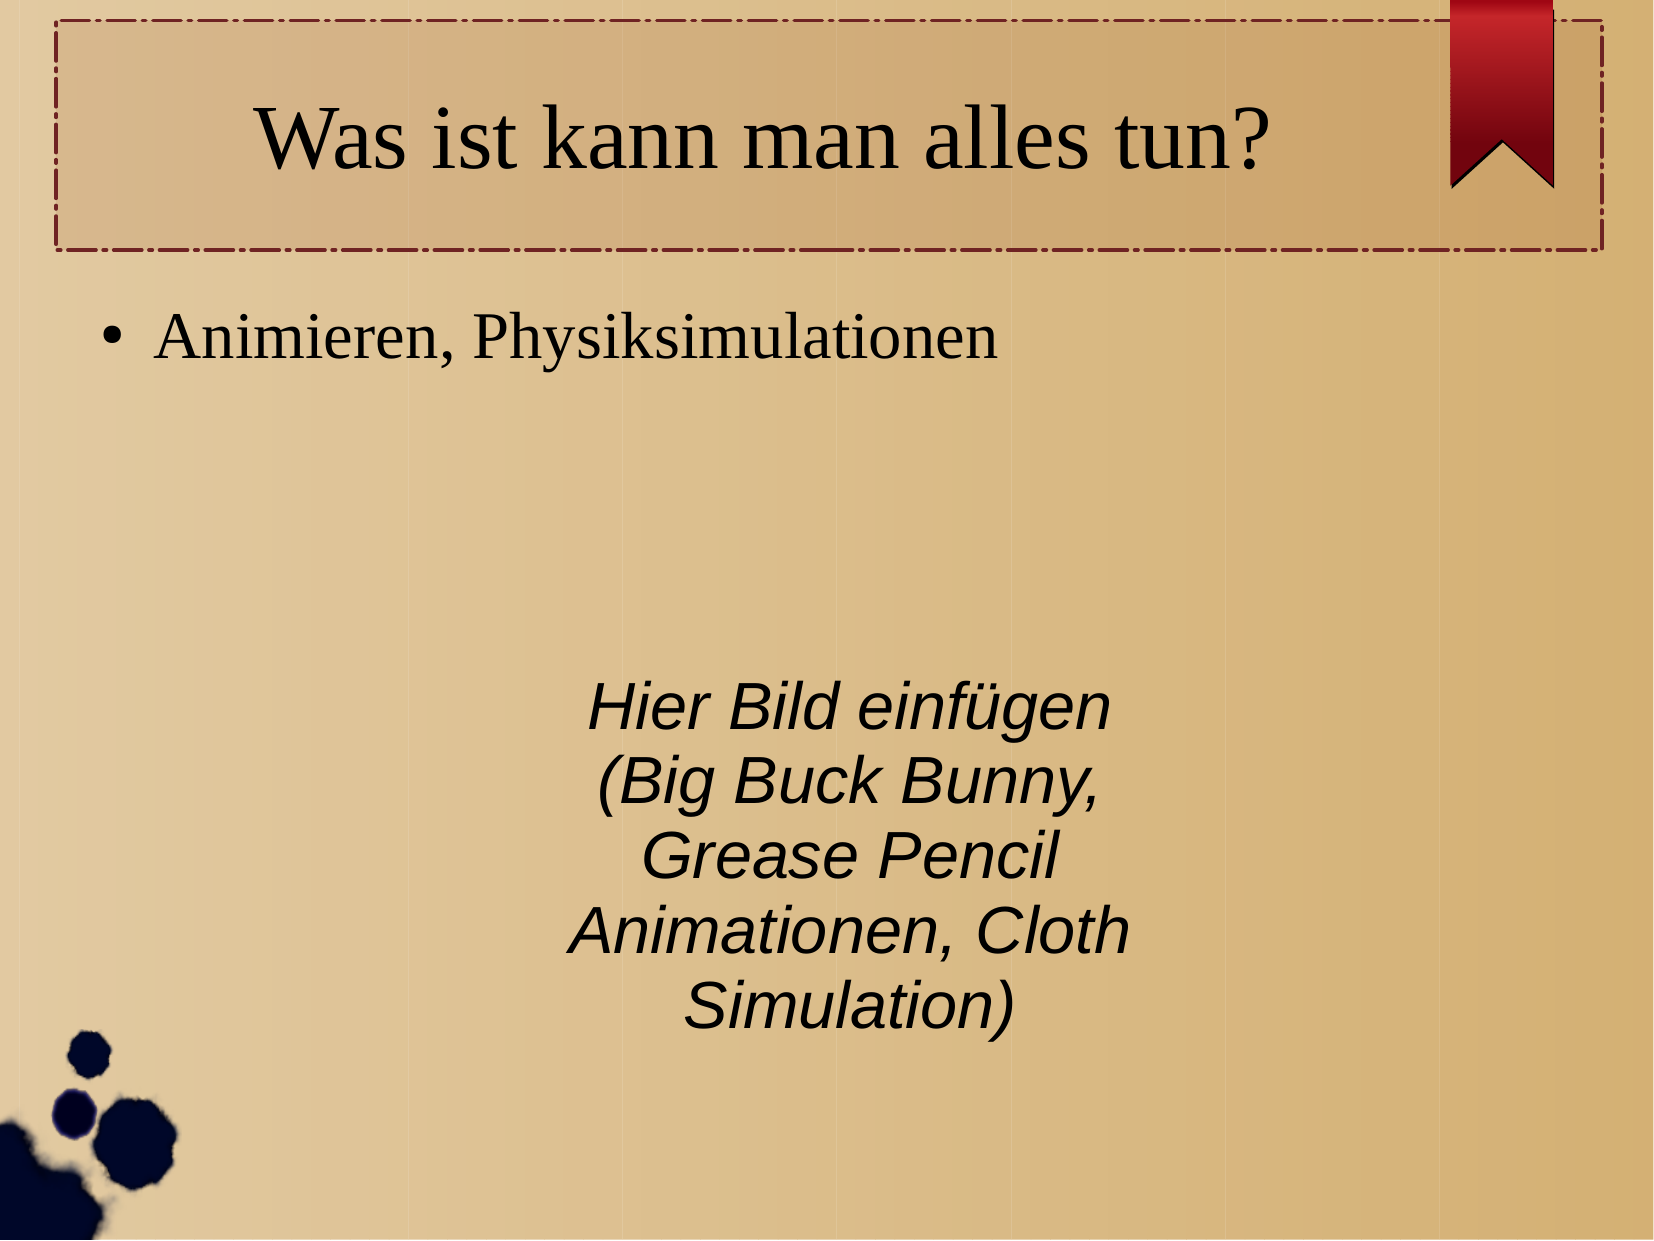

# Was ist kann man alles tun?
Animieren, Physiksimulationen
Hier Bild einfügen
(Big Buck Bunny, Grease Pencil Animationen, Cloth Simulation)